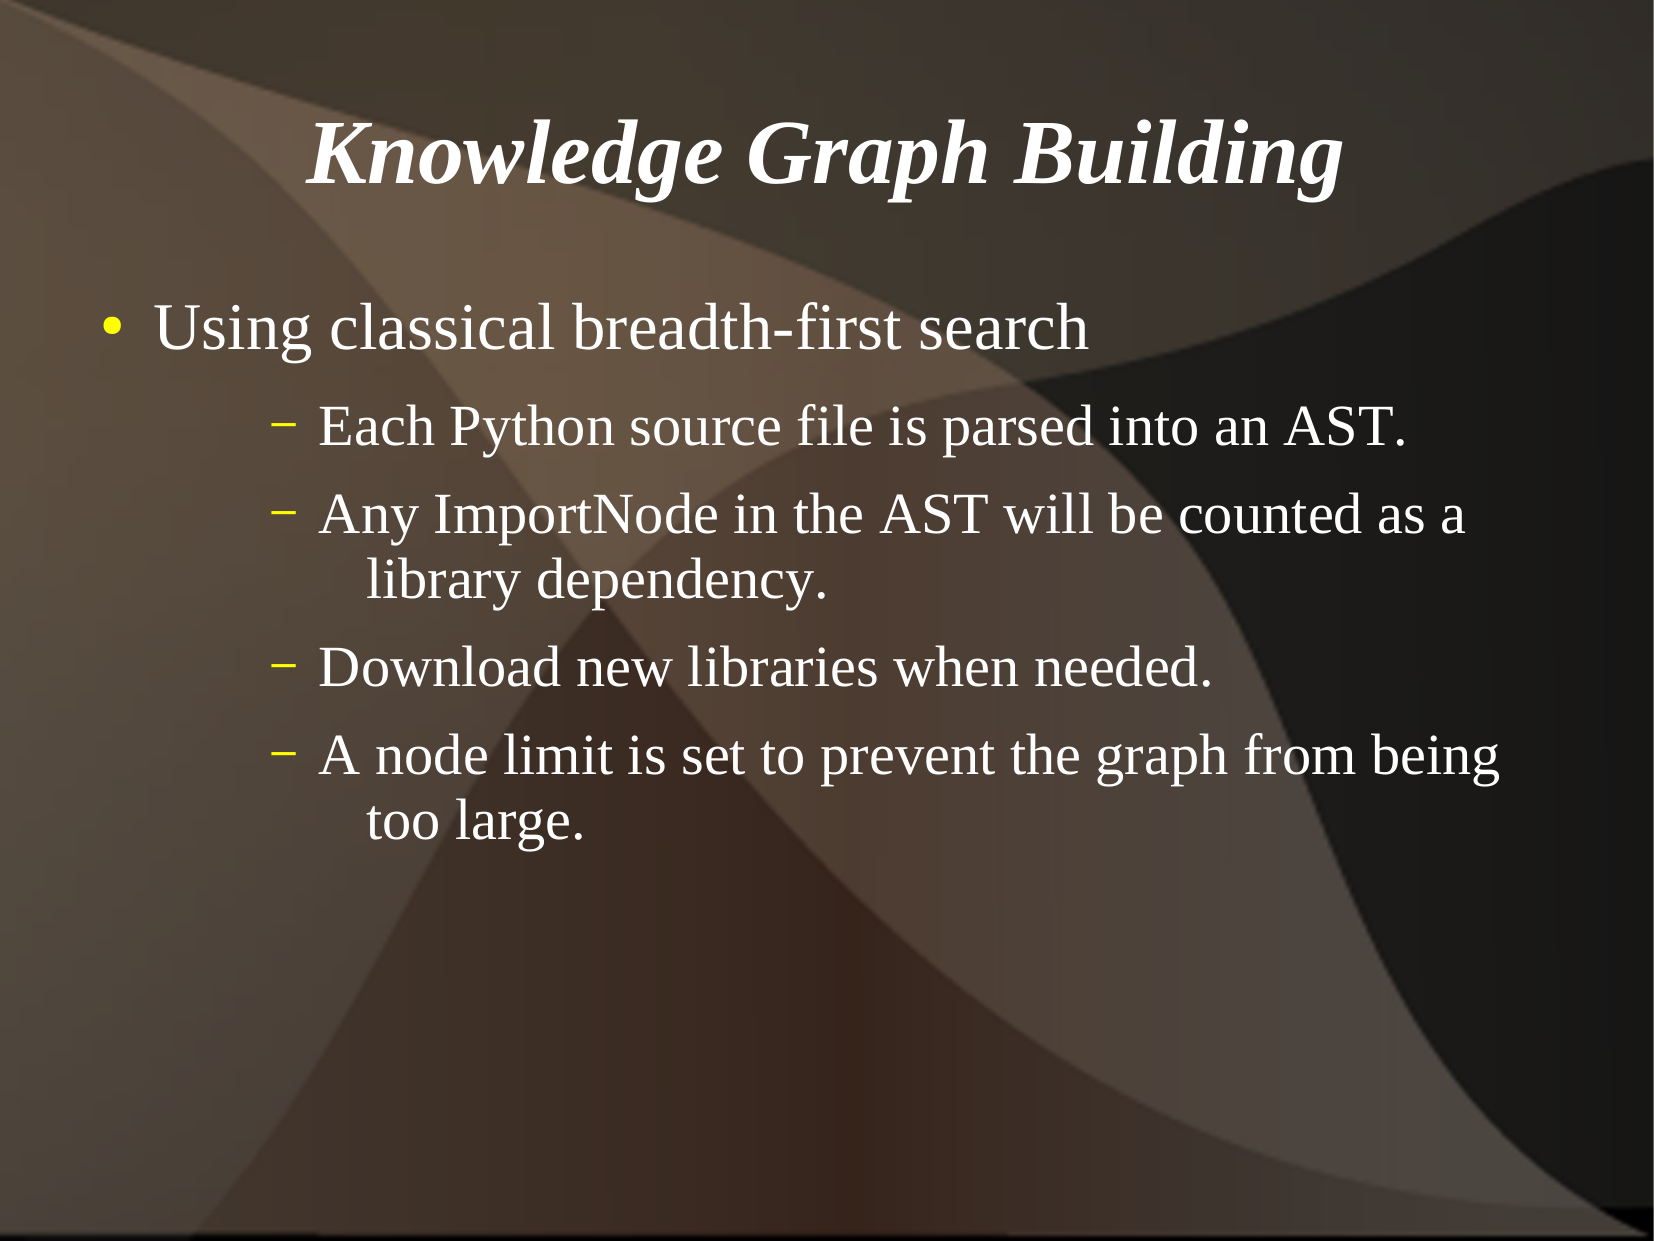

# Knowledge Graph Building
Using classical breadth-first search
Each Python source file is parsed into an AST.
Any ImportNode in the AST will be counted as a library dependency.
Download new libraries when needed.
A node limit is set to prevent the graph from being too large.